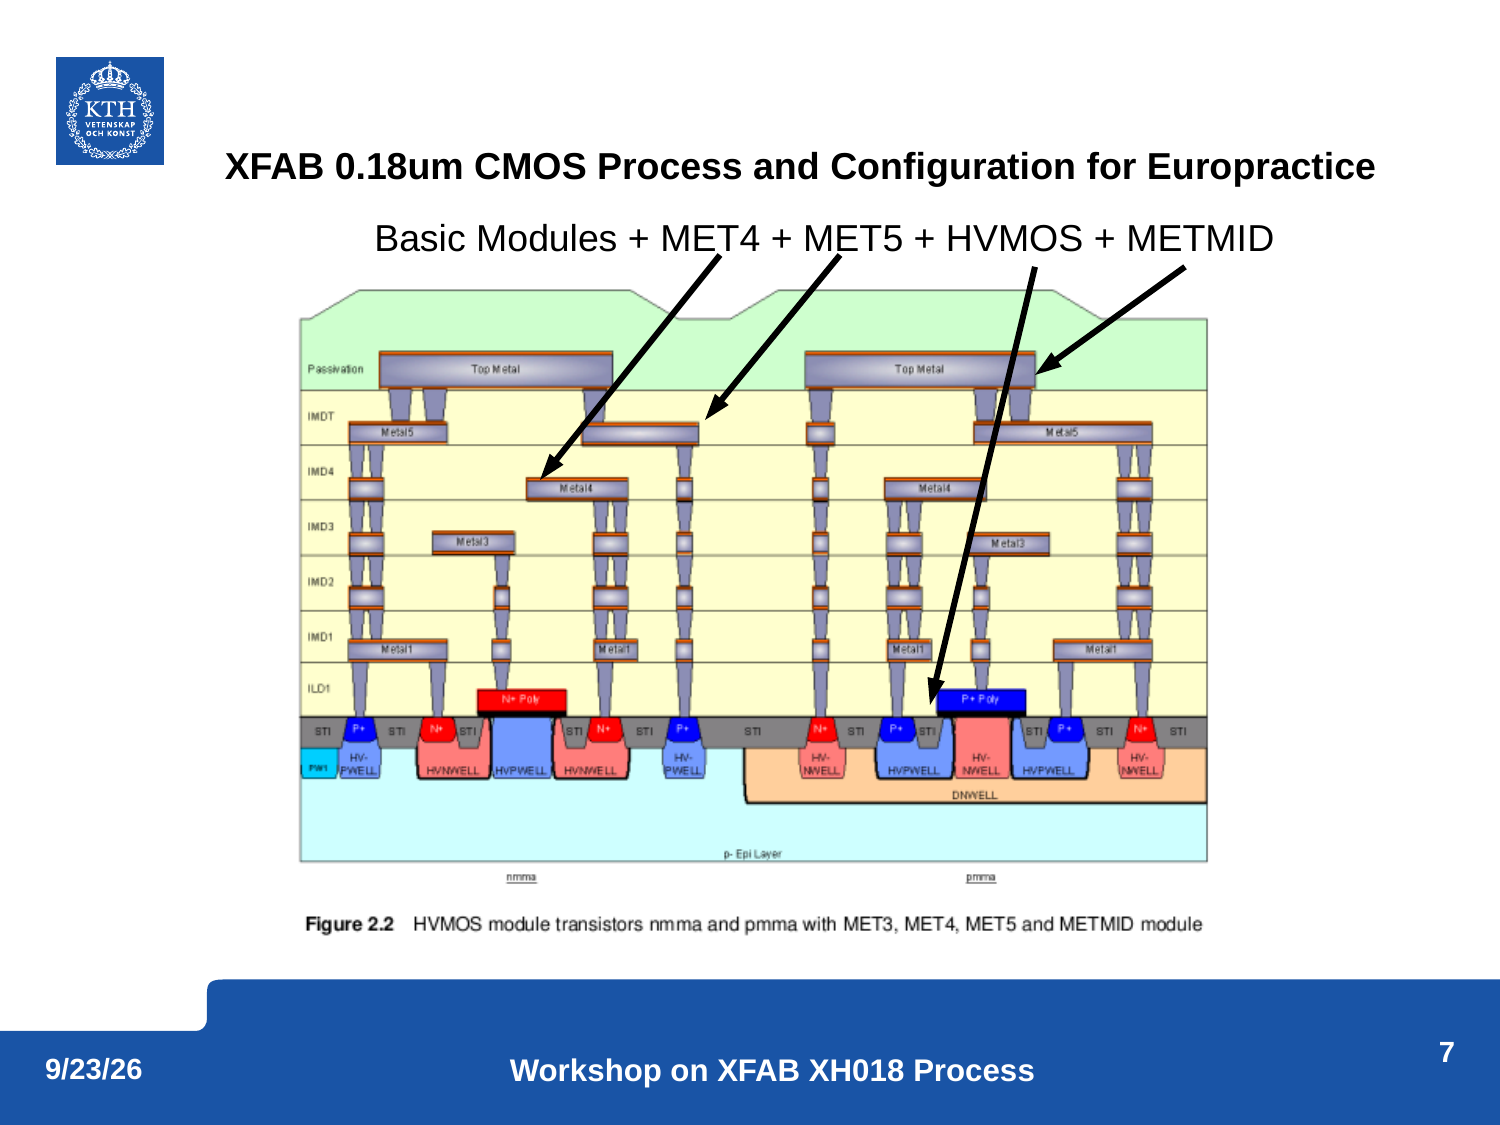

XFAB 0.18um CMOS Process and Configuration for Europractice
Basic Modules + MET4 + MET5 + HVMOS + METMID
7
Analog Elektronik 2017